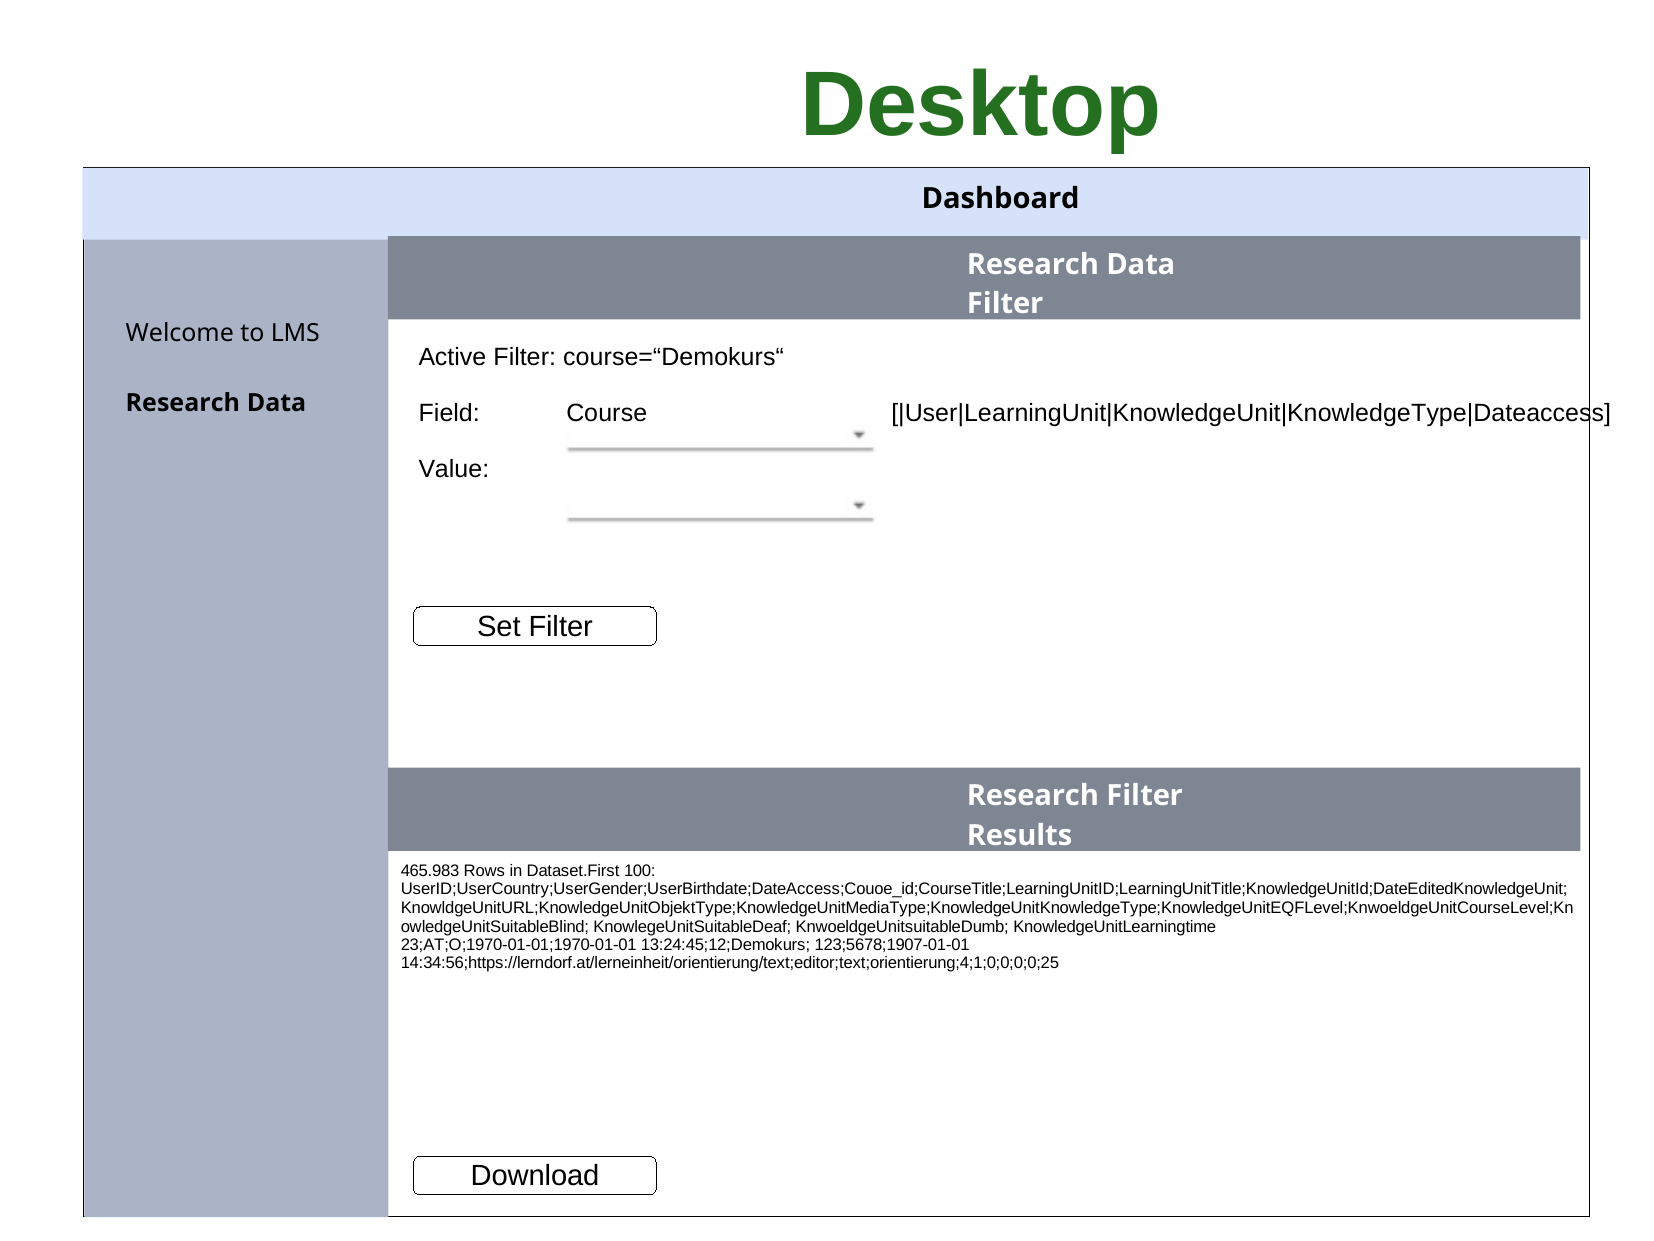

# Desktop
Welcome to LMS
Research Data
Dashboard
Forschungsdaten
Abfrage
Research Data
Filter
Active Filter: course=“Demokurs“
Field:		Course [|User|LearningUnit|KnowledgeUnit|KnowledgeType|Dateaccess]
Value:
Set Filter
Research Filter
Results
465.983 Rows in Dataset.First 100:
UserID;UserCountry;UserGender;UserBirthdate;DateAccess;Couoe_id;CourseTitle;LearningUnitID;LearningUnitTitle;KnowledgeUnitId;DateEditedKnowledgeUnit;KnowldgeUnitURL;KnowledgeUnitObjektType;KnowledgeUnitMediaType;KnowledgeUnitKnowledgeType;KnowledgeUnitEQFLevel;KnwoeldgeUnitCourseLevel;KnowledgeUnitSuitableBlind; KnowlegeUnitSuitableDeaf; KnwoeldgeUnitsuitableDumb; KnowledgeUnitLearningtime
23;AT;O;1970-01-01;1970-01-01 13:24:45;12;Demokurs; 123;5678;1907-01-01 14:34:56;https://lerndorf.at/lerneinheit/orientierung/text;editor;text;orientierung;4;1;0;0;0;0;25
Download